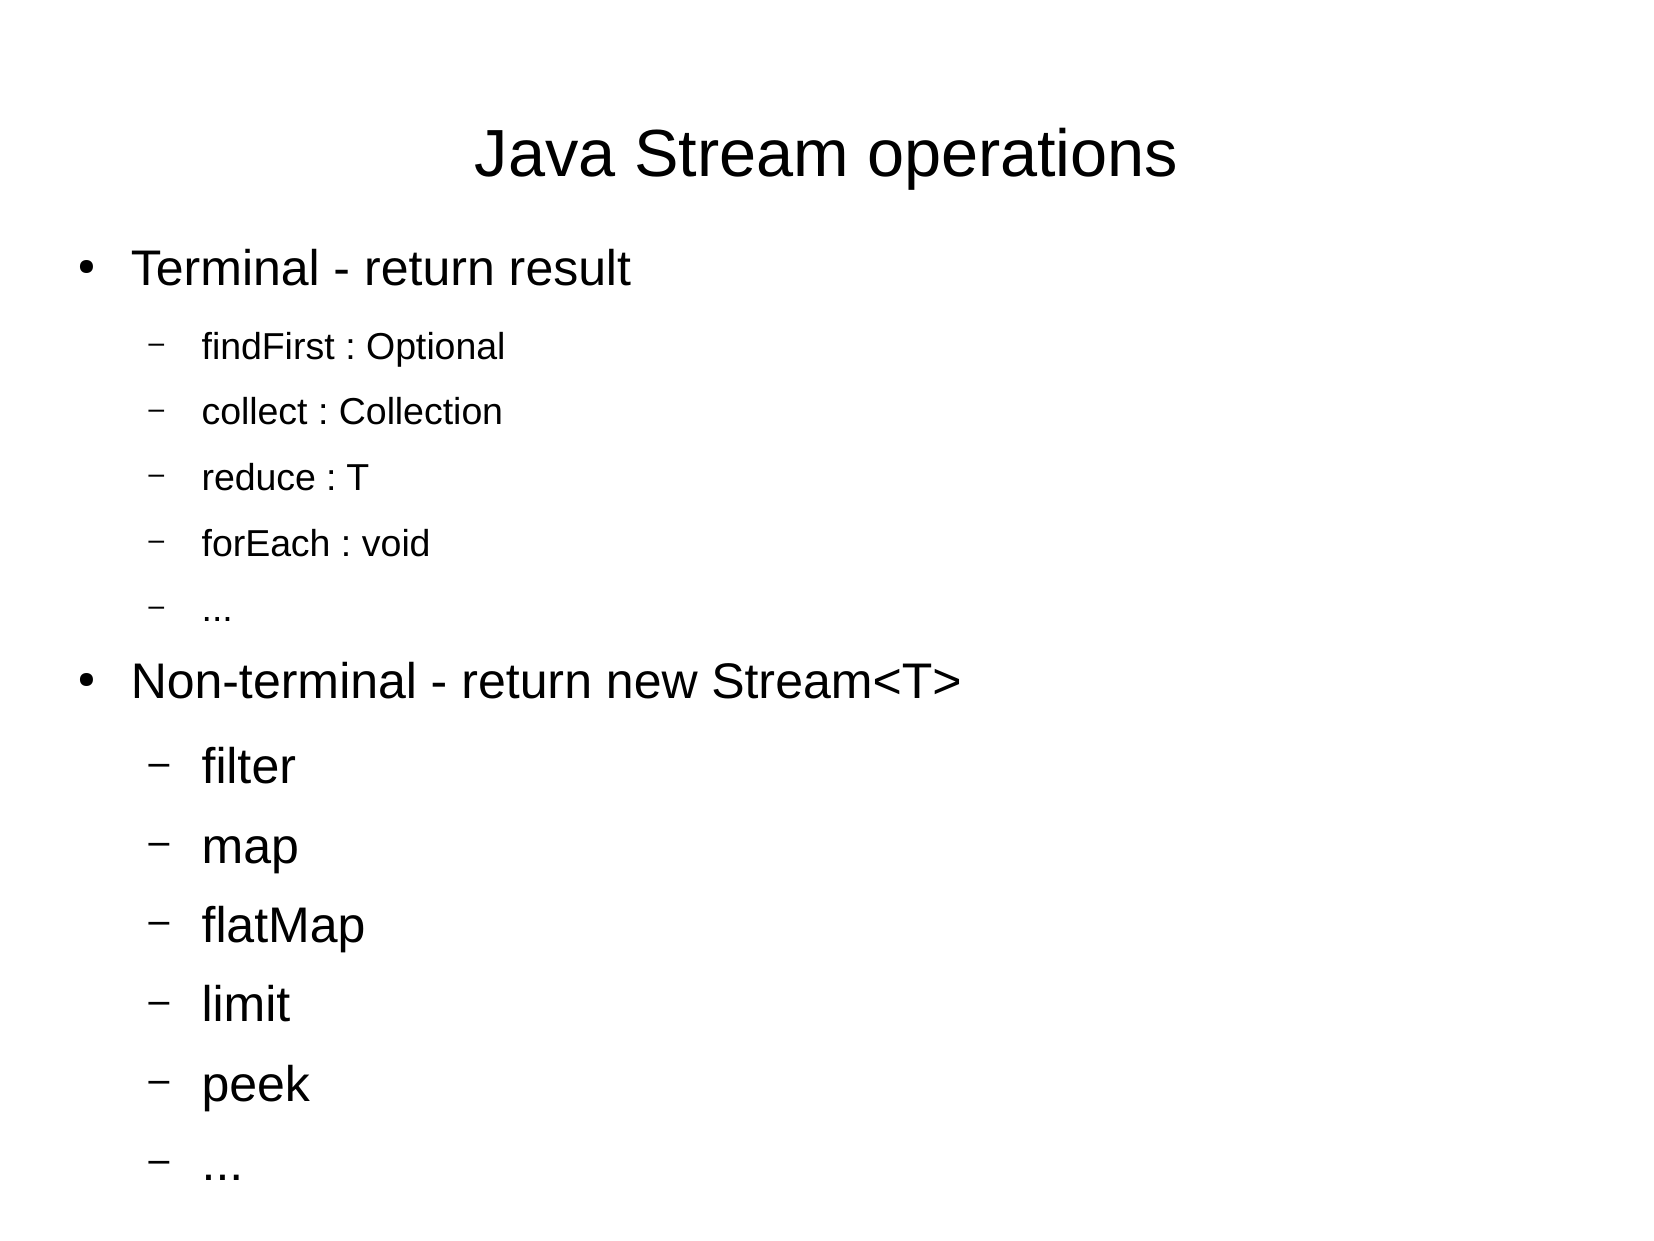

# Java Stream operations
Terminal - return result
findFirst : Optional
collect : Collection
reduce : T
forEach : void
...
Non-terminal - return new Stream<T>
filter
map
flatMap
limit
peek
...